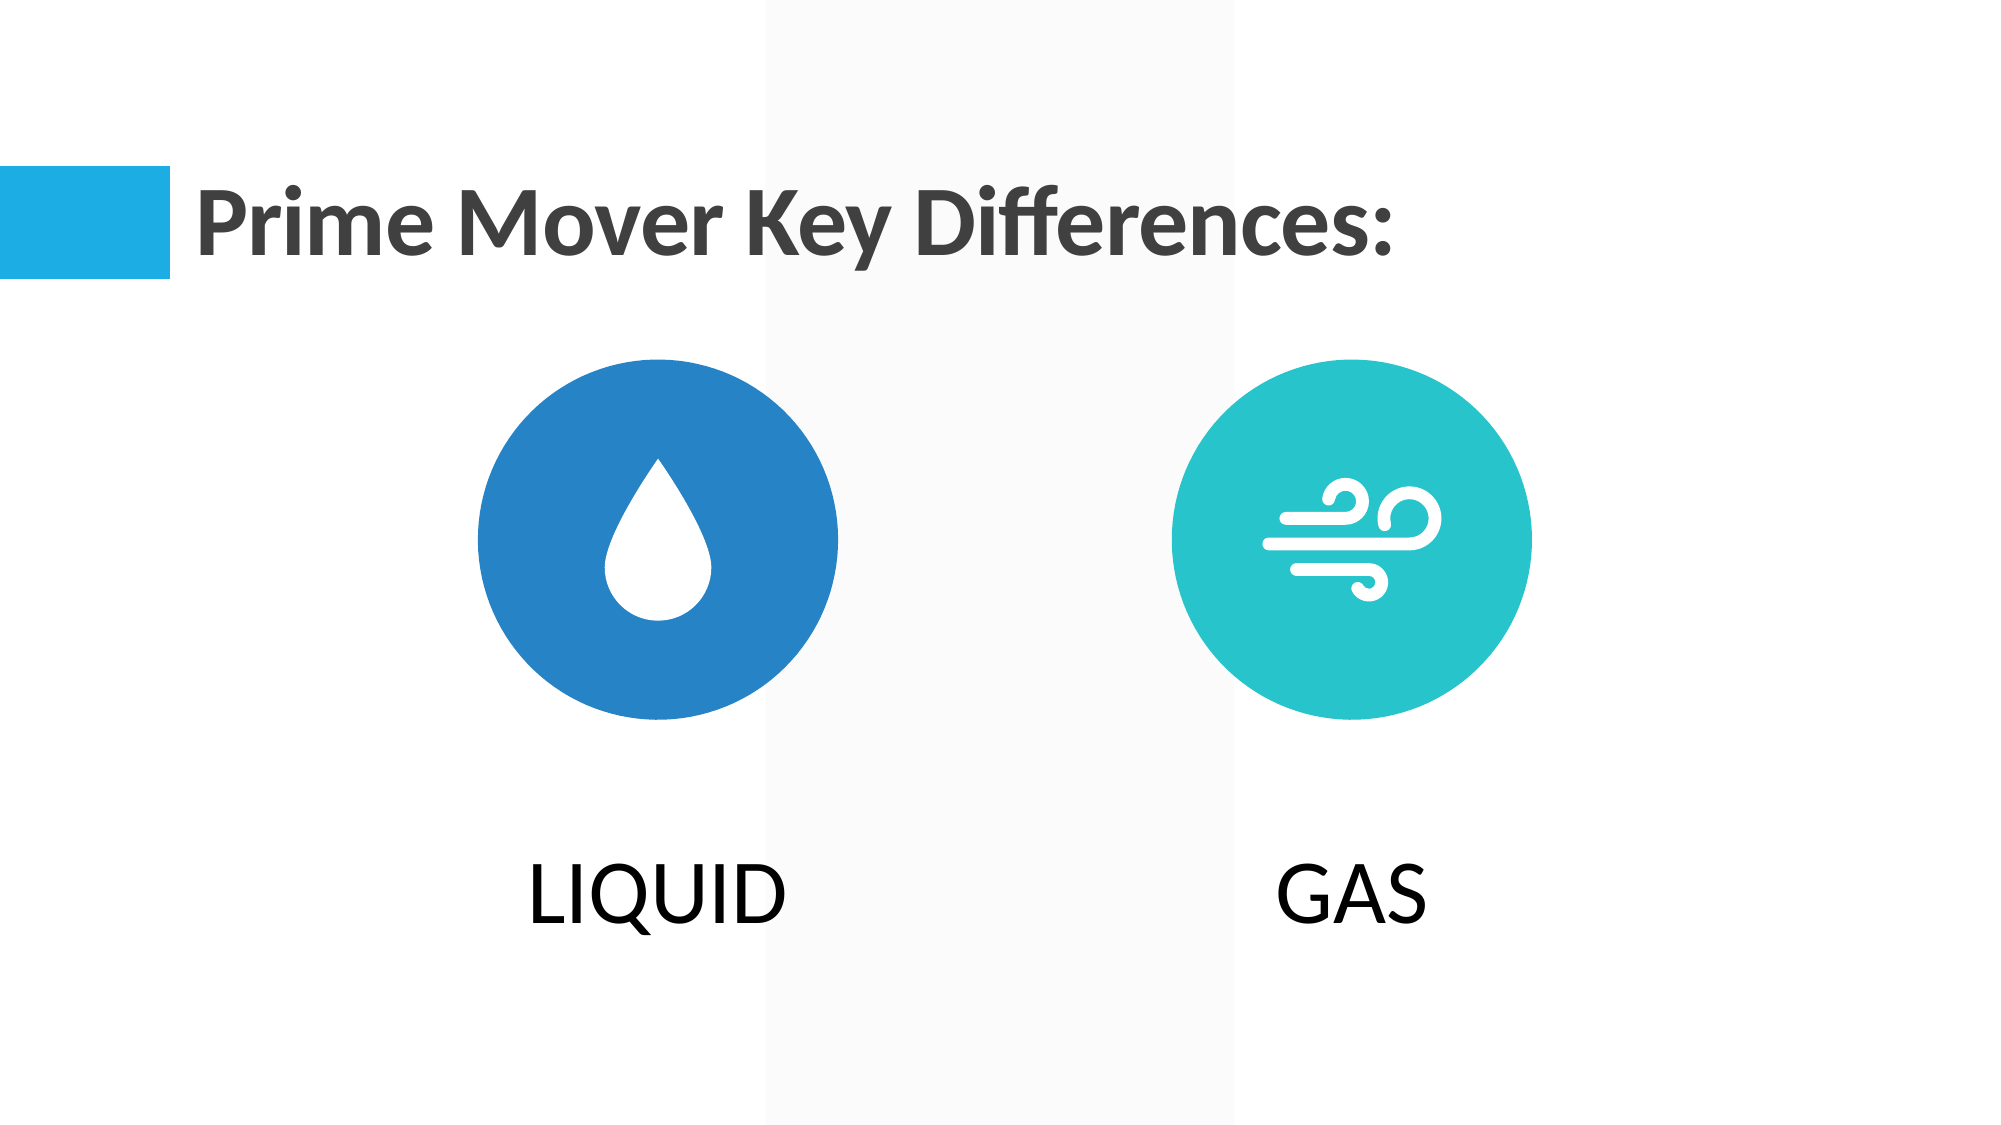

# Prime Mover Key Differences:
Liquid
Gas